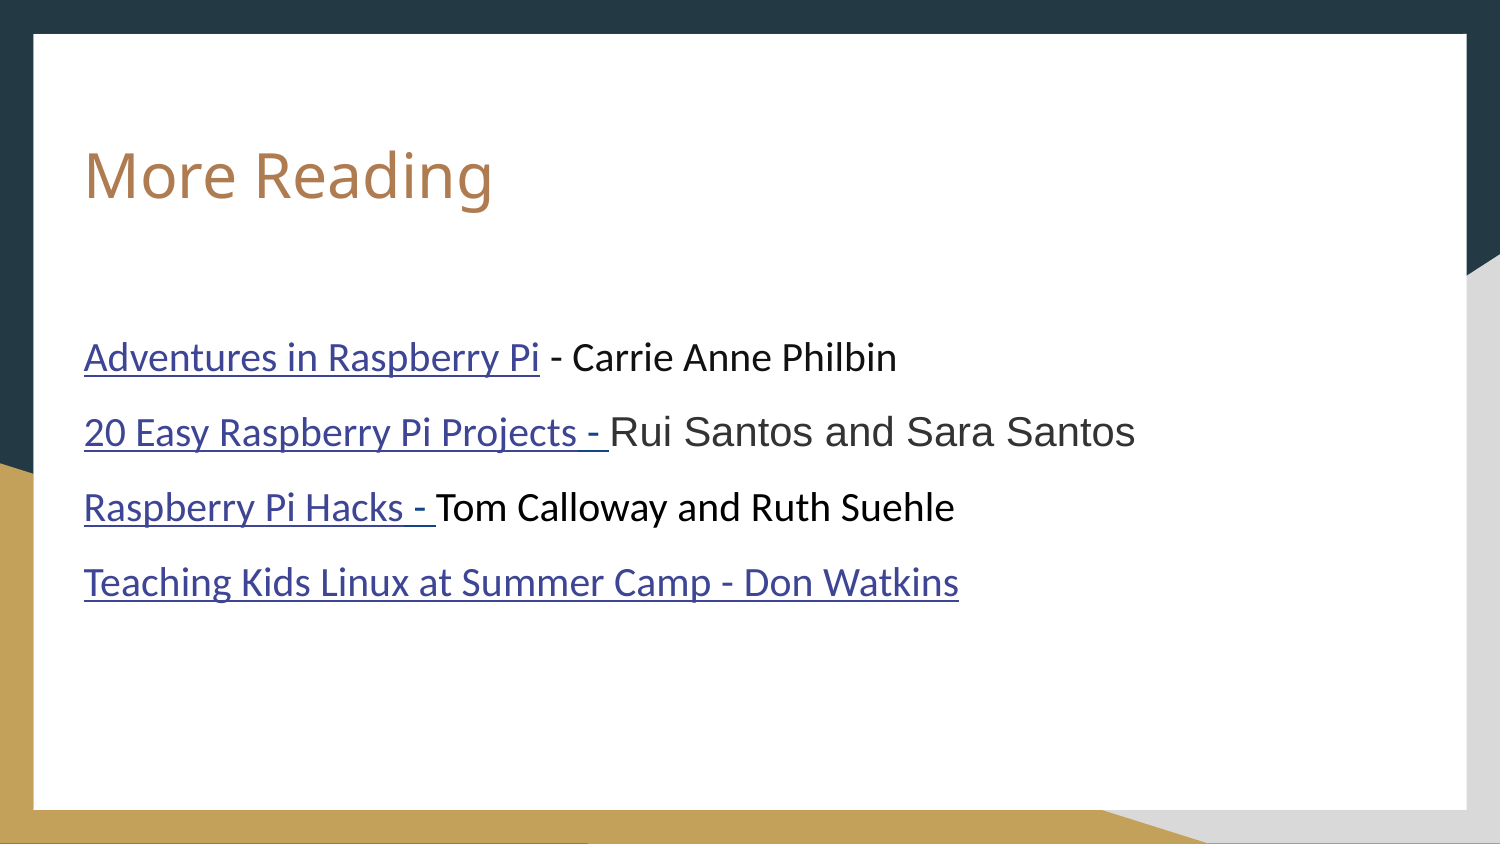

# More Reading
Adventures in Raspberry Pi - Carrie Anne Philbin
20 Easy Raspberry Pi Projects - Rui Santos and Sara Santos
Raspberry Pi Hacks - Tom Calloway and Ruth Suehle
Teaching Kids Linux at Summer Camp - Don Watkins